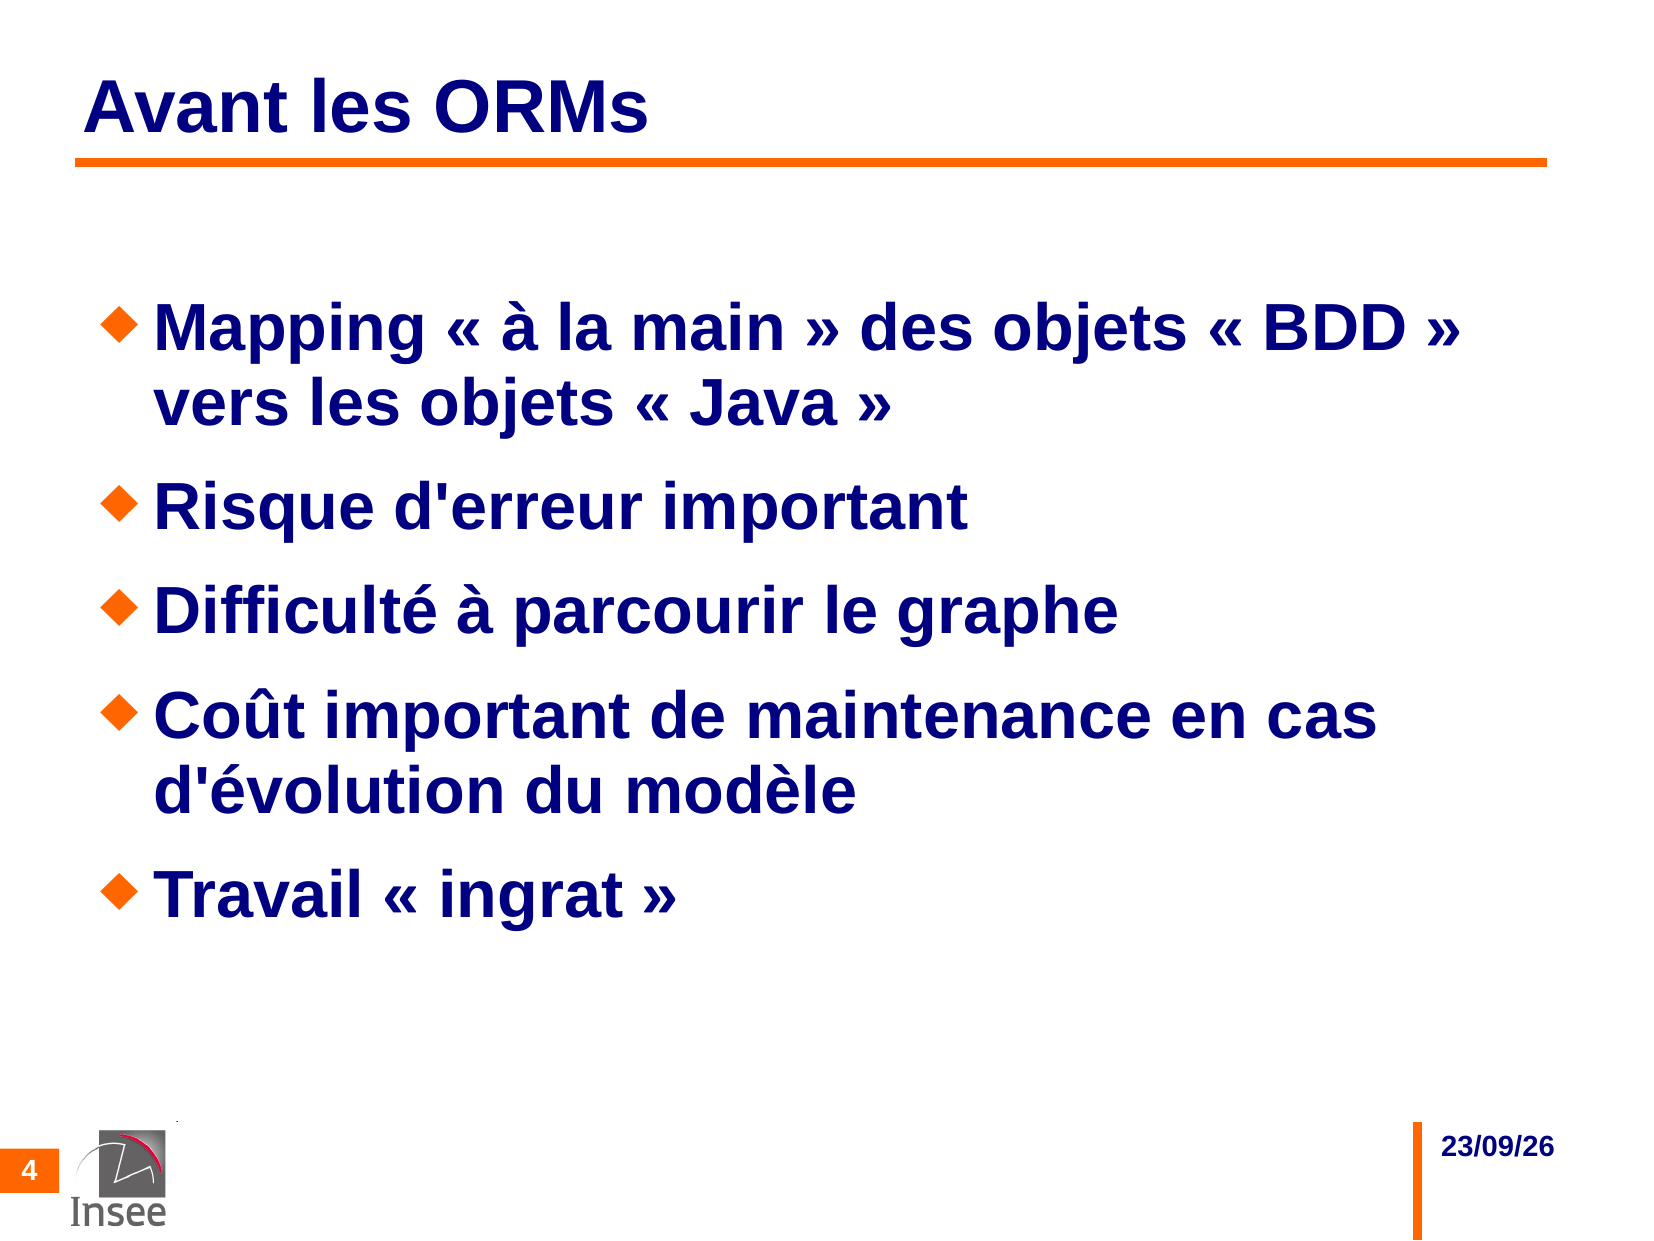

# Avant les ORMs
Mapping « à la main » des objets « BDD » vers les objets « Java »
Risque d'erreur important
Difficulté à parcourir le graphe
Coût important de maintenance en cas d'évolution du modèle
Travail « ingrat »
4